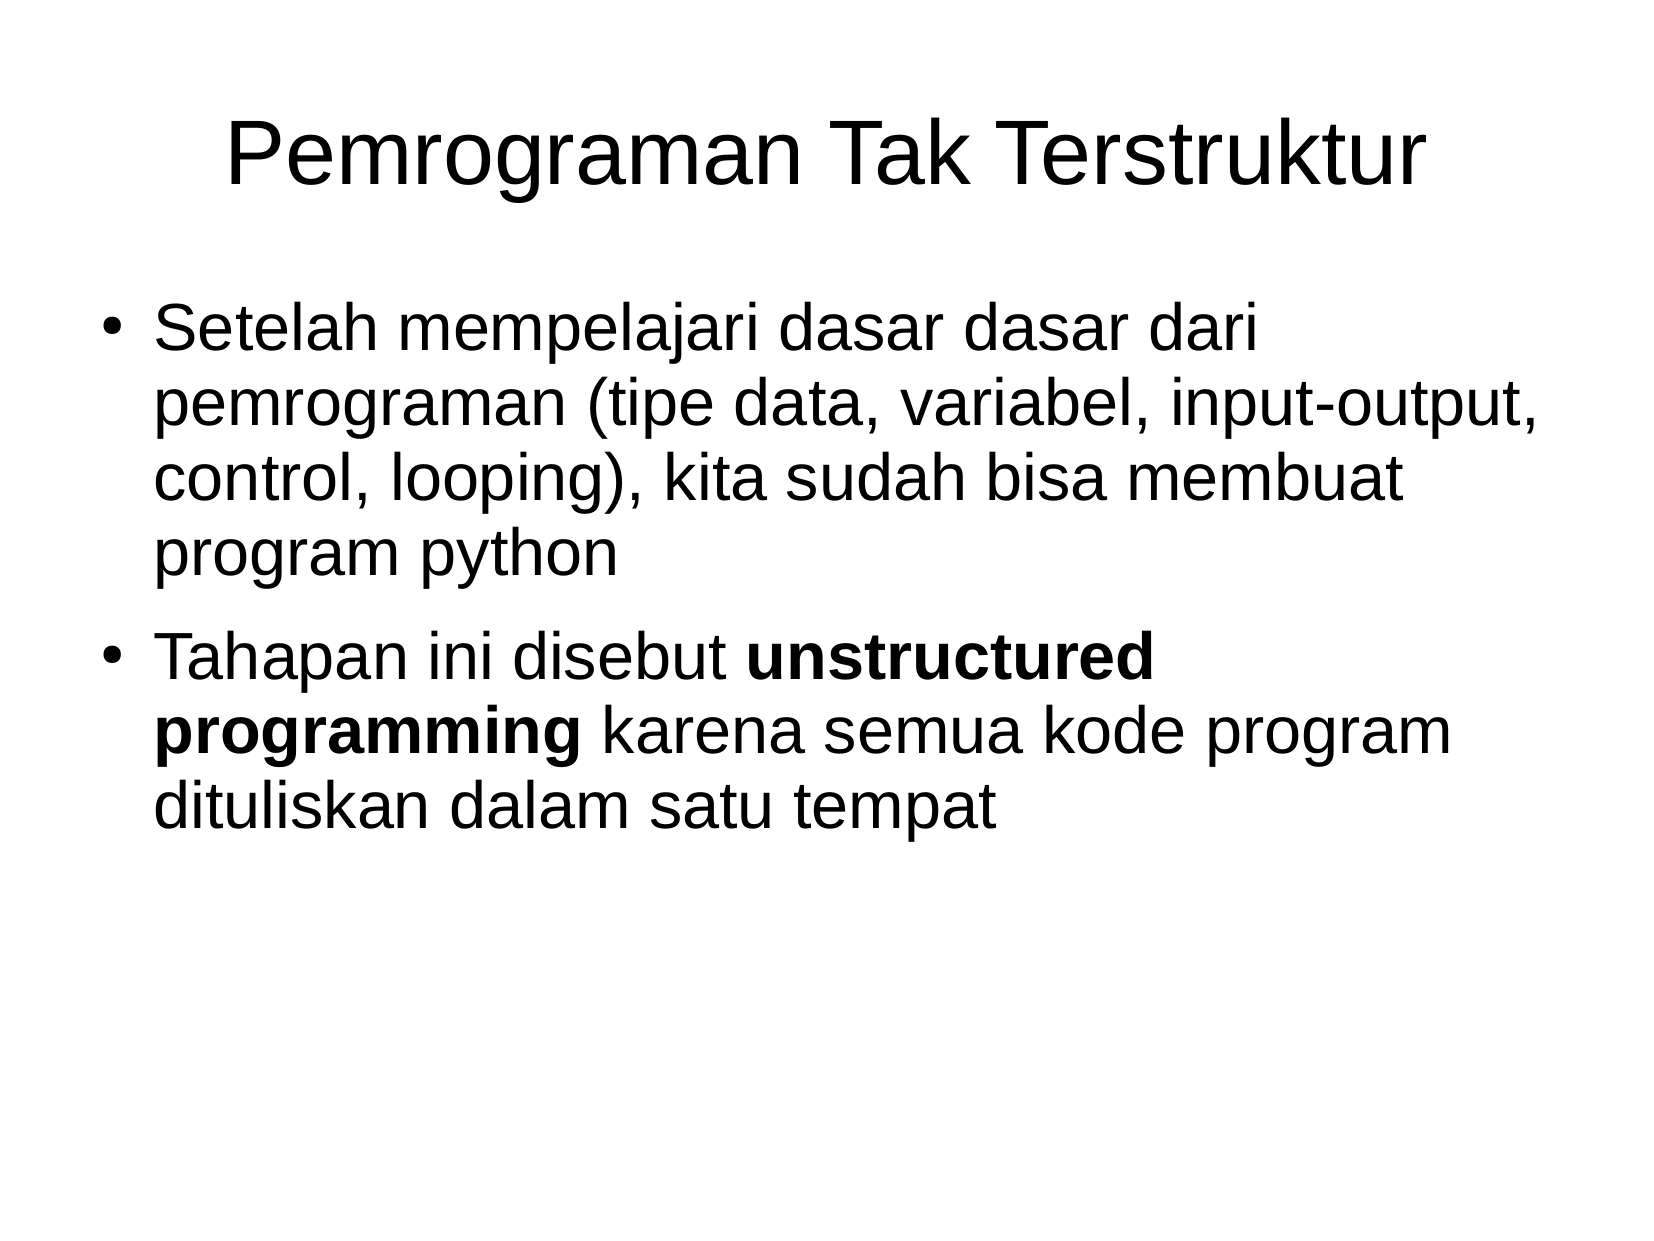

# Pemrograman Tak Terstruktur
Setelah mempelajari dasar dasar dari pemrograman (tipe data, variabel, input-output, control, looping), kita sudah bisa membuat program python
Tahapan ini disebut unstructured programming karena semua kode program dituliskan dalam satu tempat